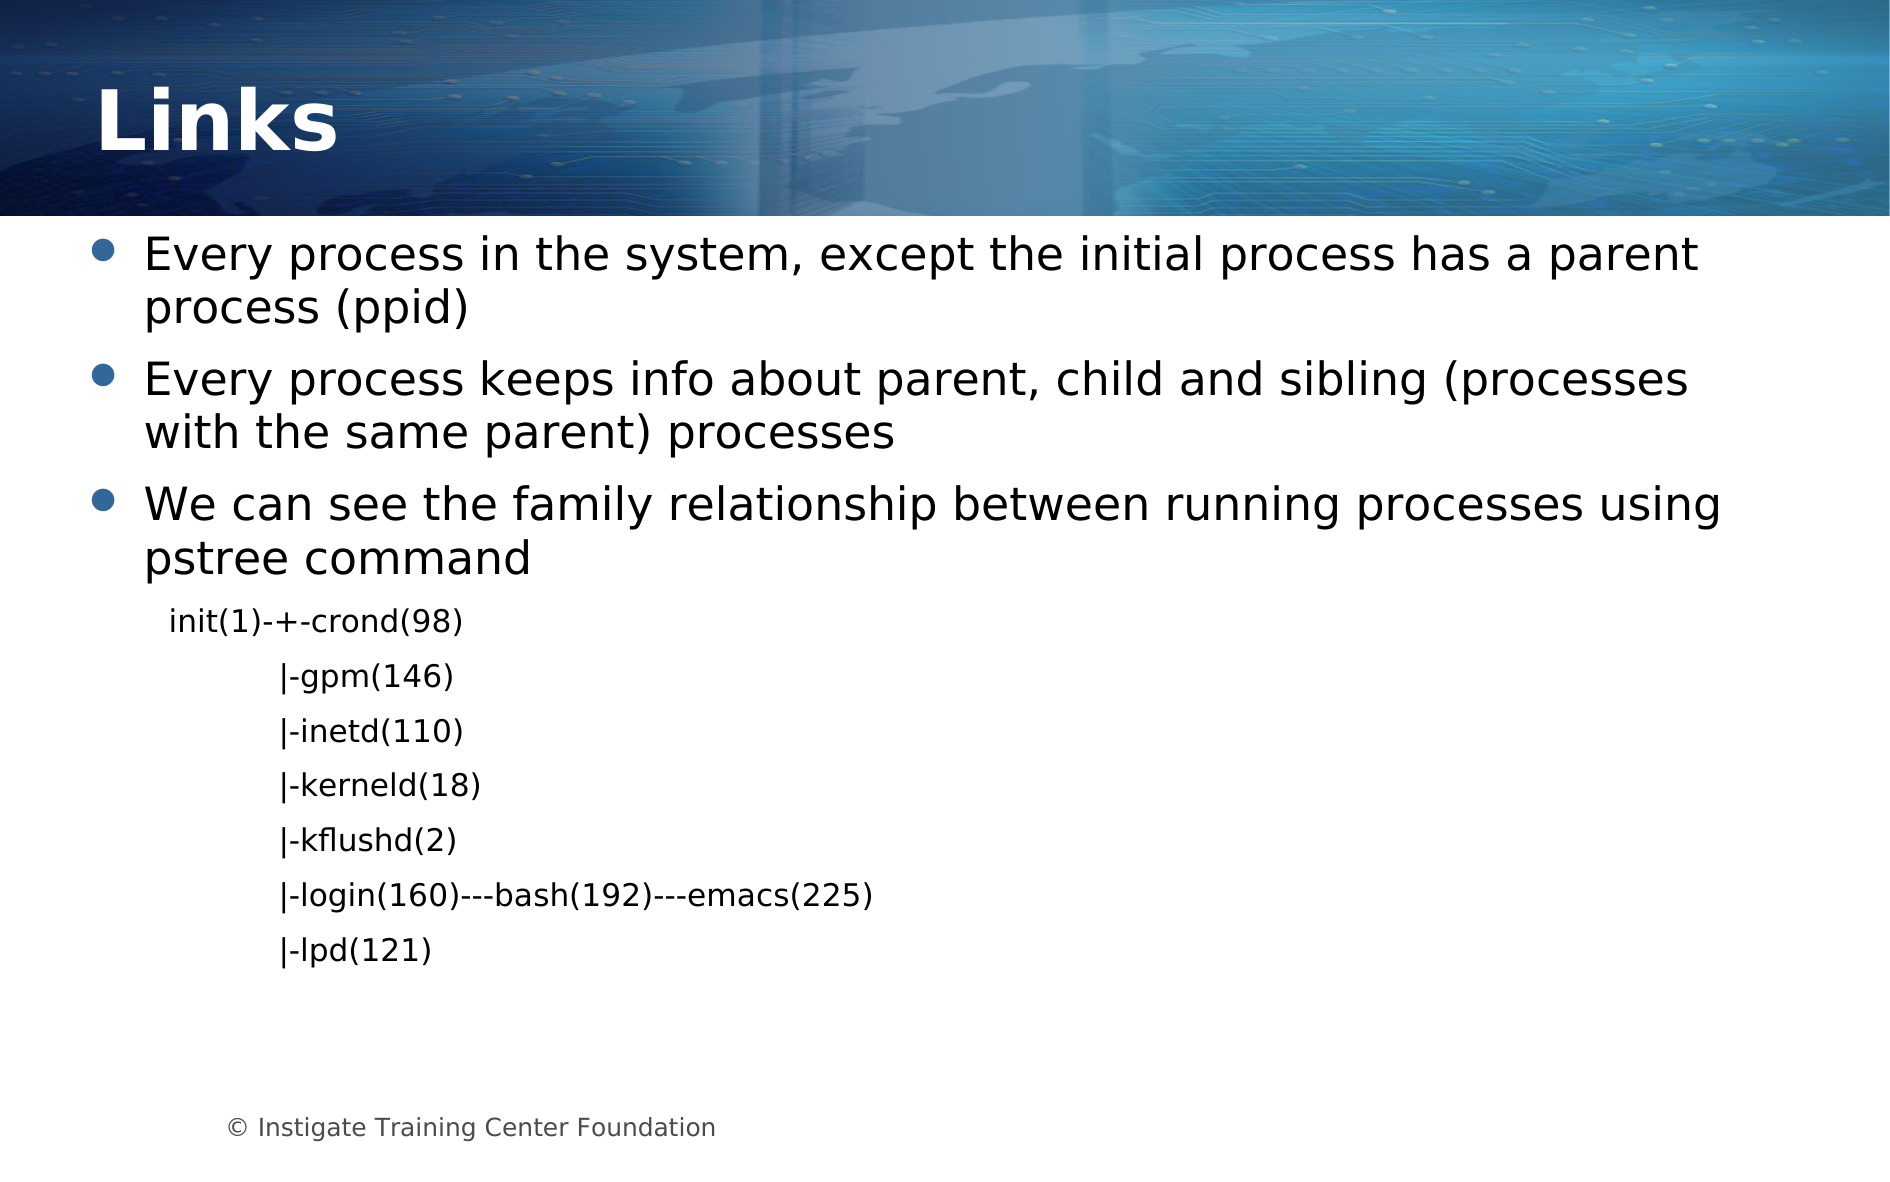

# Links
Every process in the system, except the initial process has a parent process (ppid)
Every process keeps info about parent, child and sibling (processes with the same parent) processes
We can see the family relationship between running processes using pstree command
 init(1)-+-crond(98)
 |-gpm(146)
 |-inetd(110)
 |-kerneld(18)
 |-kflushd(2)
 |-login(160)---bash(192)---emacs(225)
 |-lpd(121)